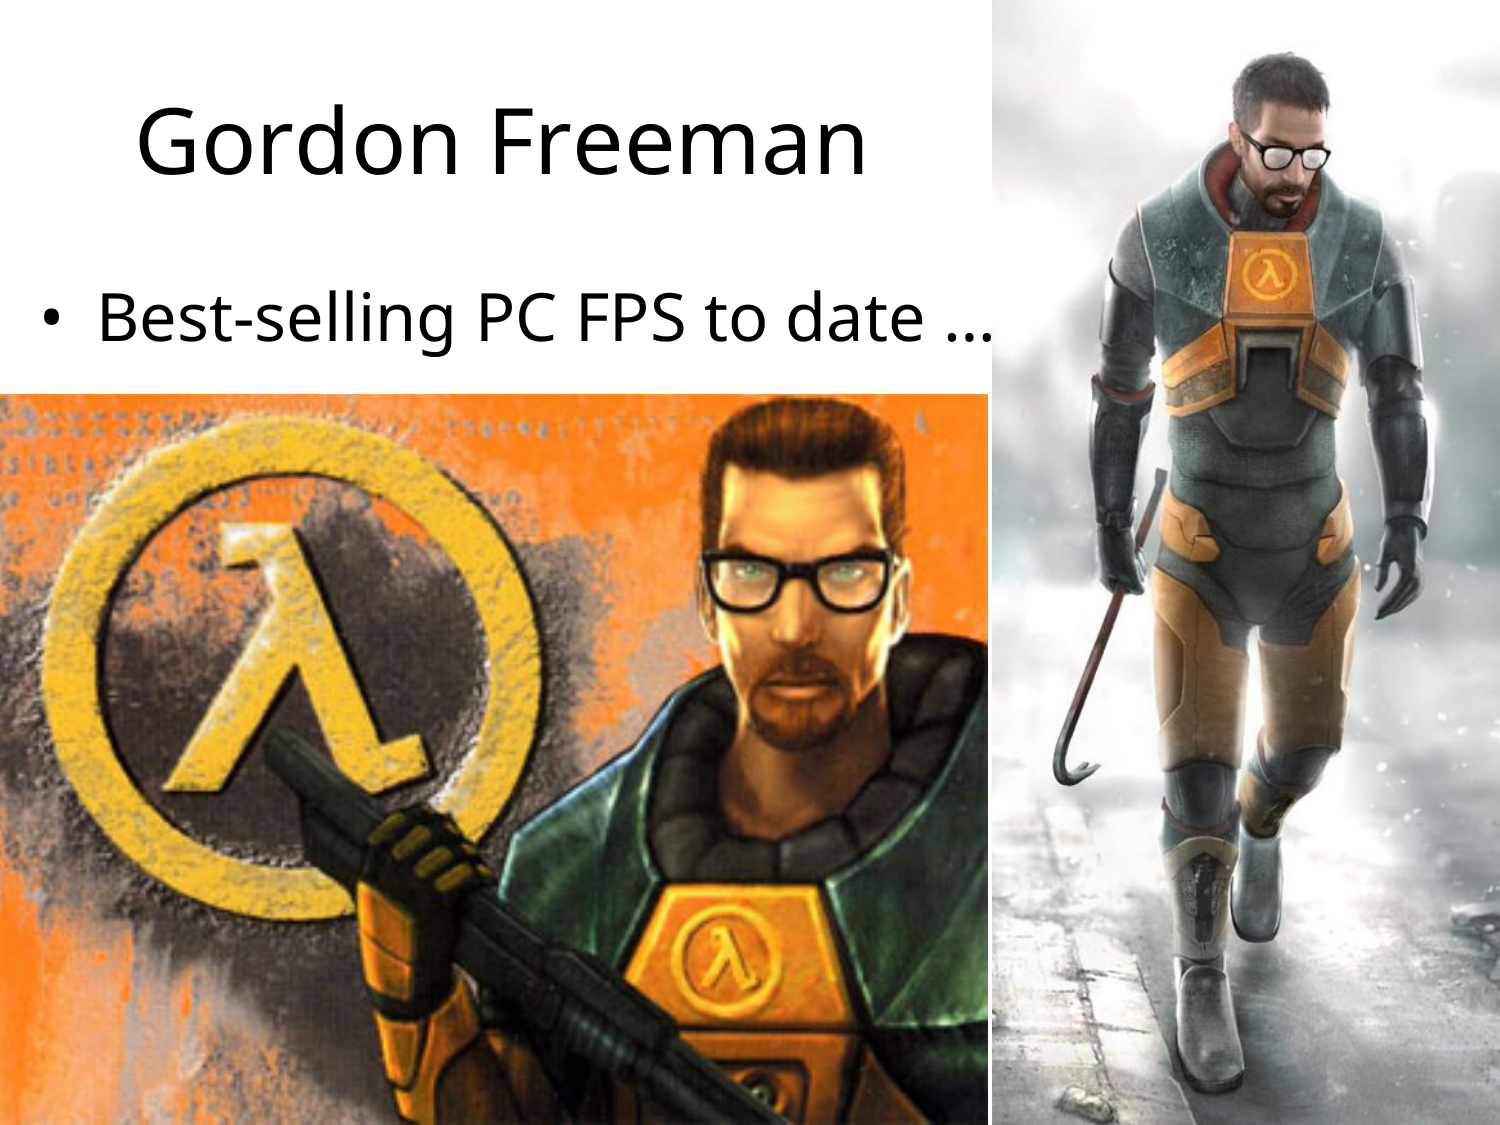

# Gordon Freeman
Best-selling PC FPS to date …
7